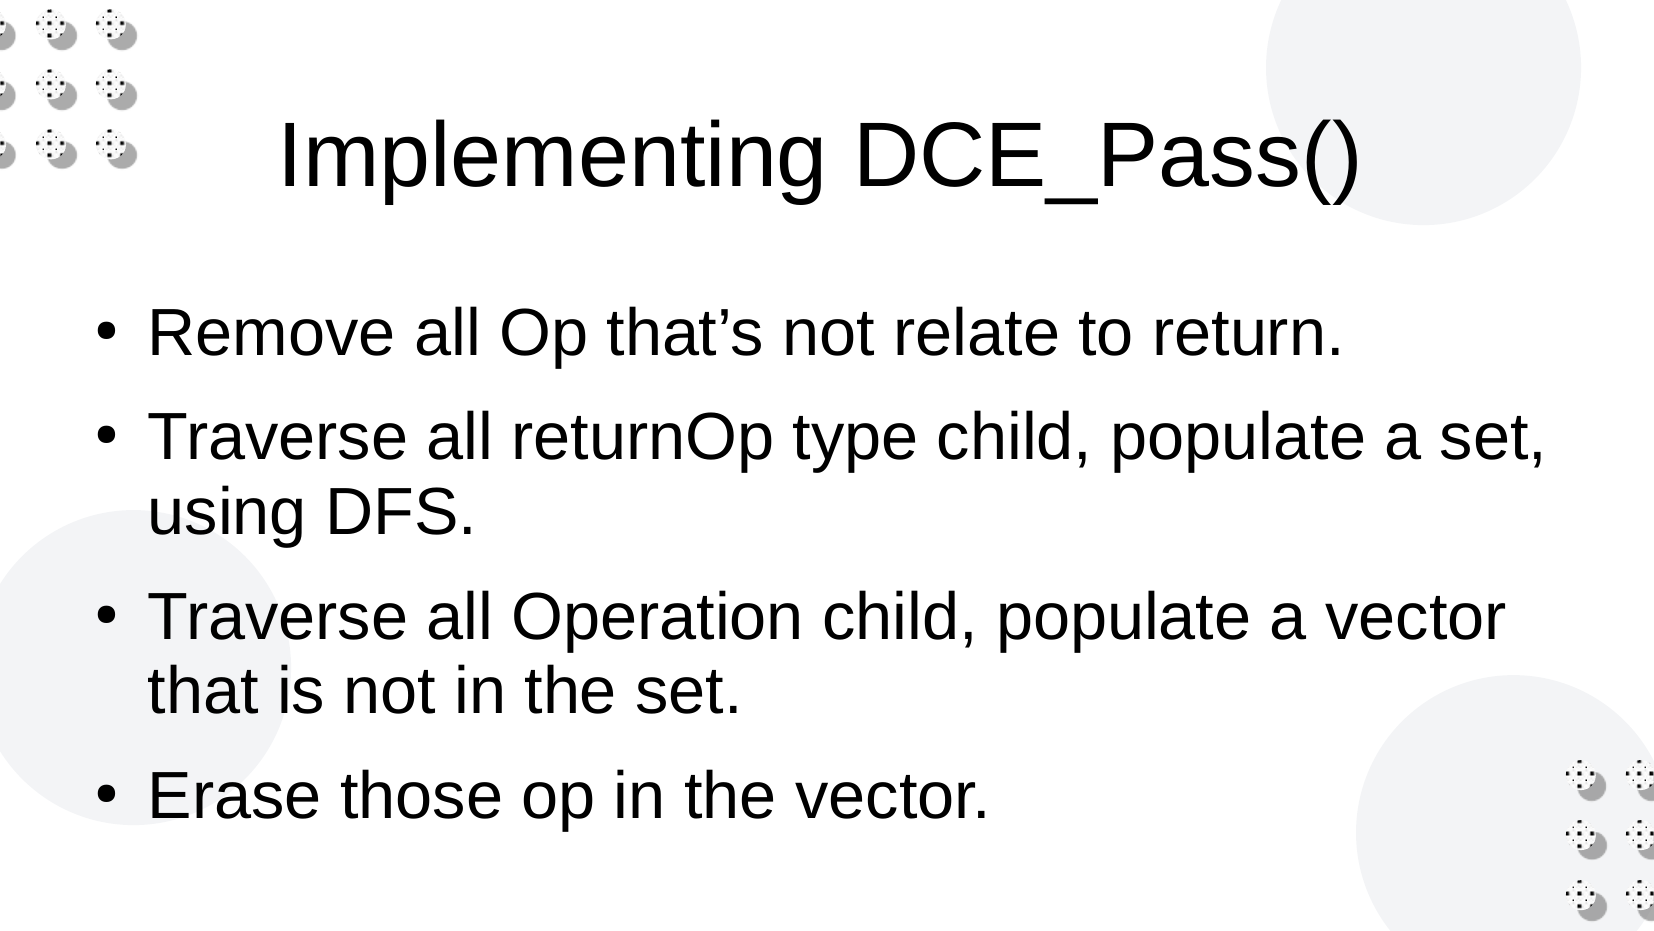

# Implementing DCE_Pass()
Remove all Op that’s not relate to return.
Traverse all returnOp type child, populate a set, using DFS.
Traverse all Operation child, populate a vector that is not in the set.
Erase those op in the vector.